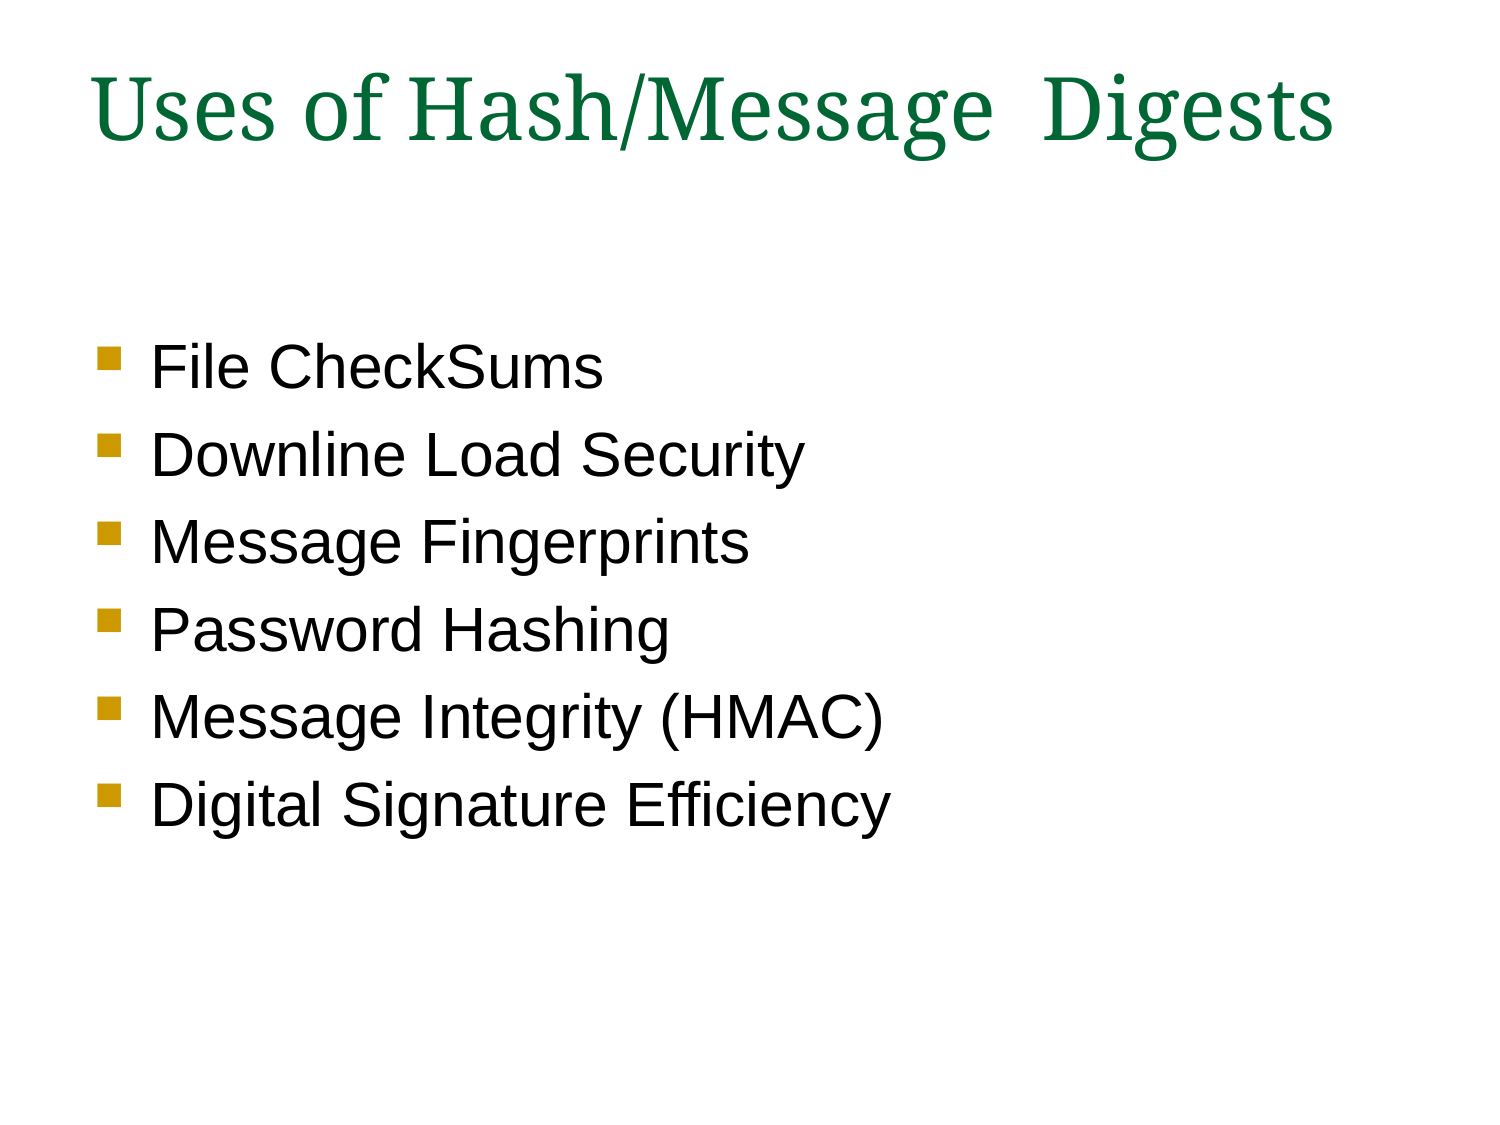

# Uses of Hash/Message Digests
File CheckSums
Downline Load Security
Message Fingerprints
Password Hashing
Message Integrity (HMAC)
Digital Signature Efficiency